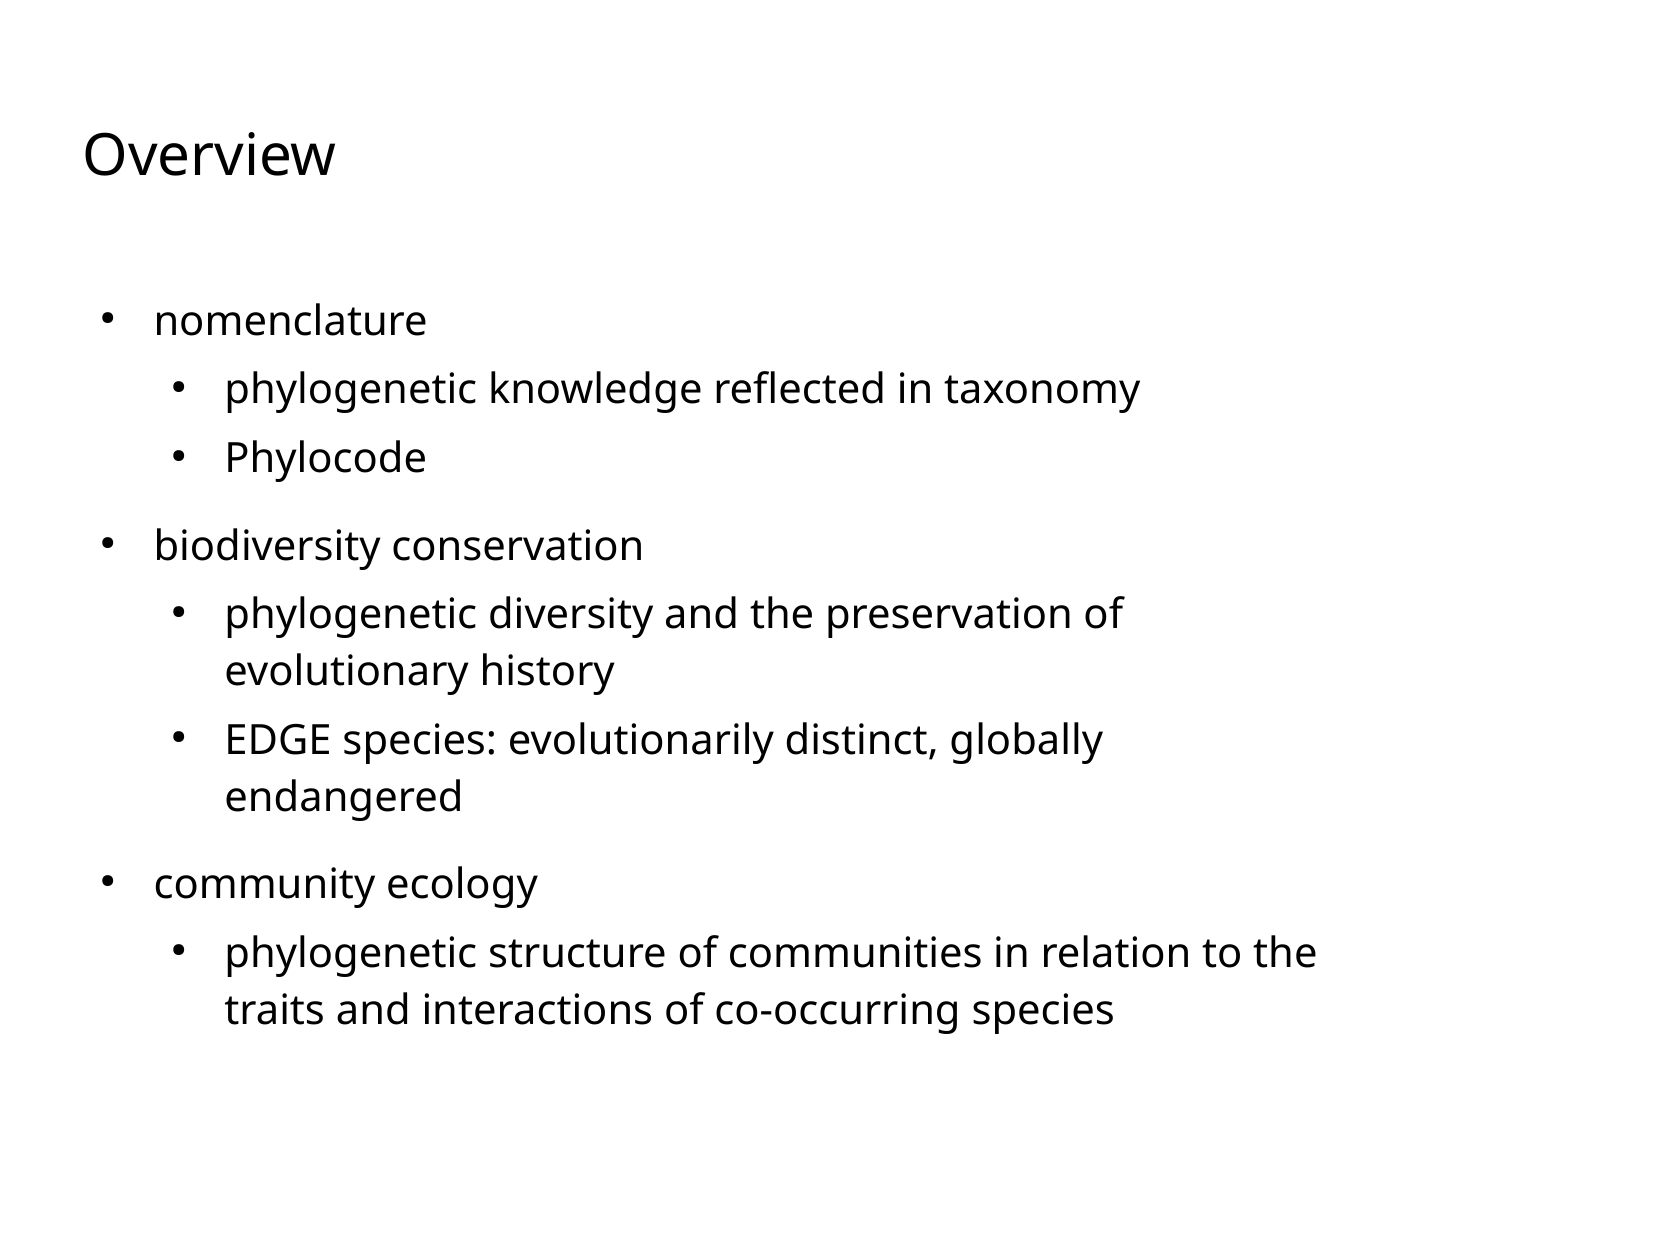

# Overview
nomenclature
phylogenetic knowledge reflected in taxonomy
Phylocode
biodiversity conservation
phylogenetic diversity and the preservation of evolutionary history
EDGE species: evolutionarily distinct, globally endangered
community ecology
phylogenetic structure of communities in relation to the traits and interactions of co-occurring species